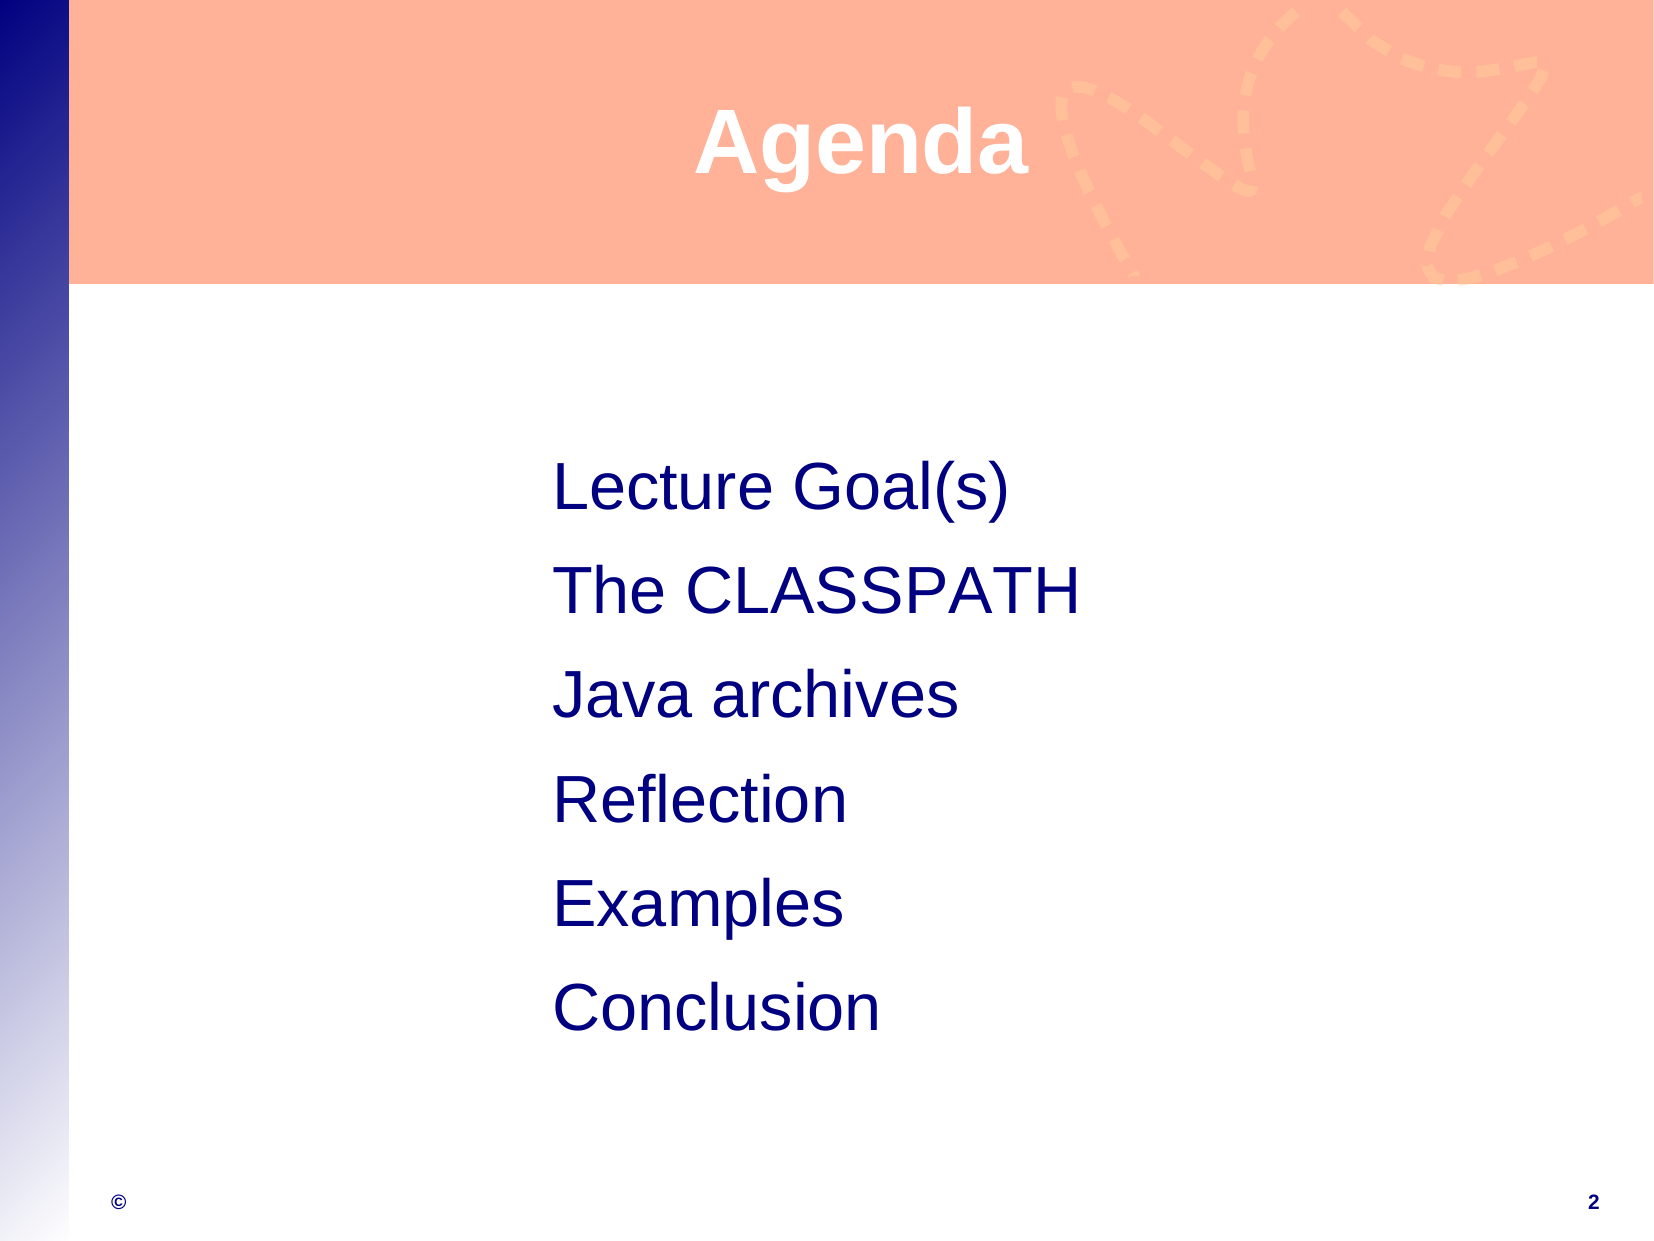

Agenda
# Lecture Goal(s)
The CLASSPATH
Java archives
Reflection
Examples
Conclusion